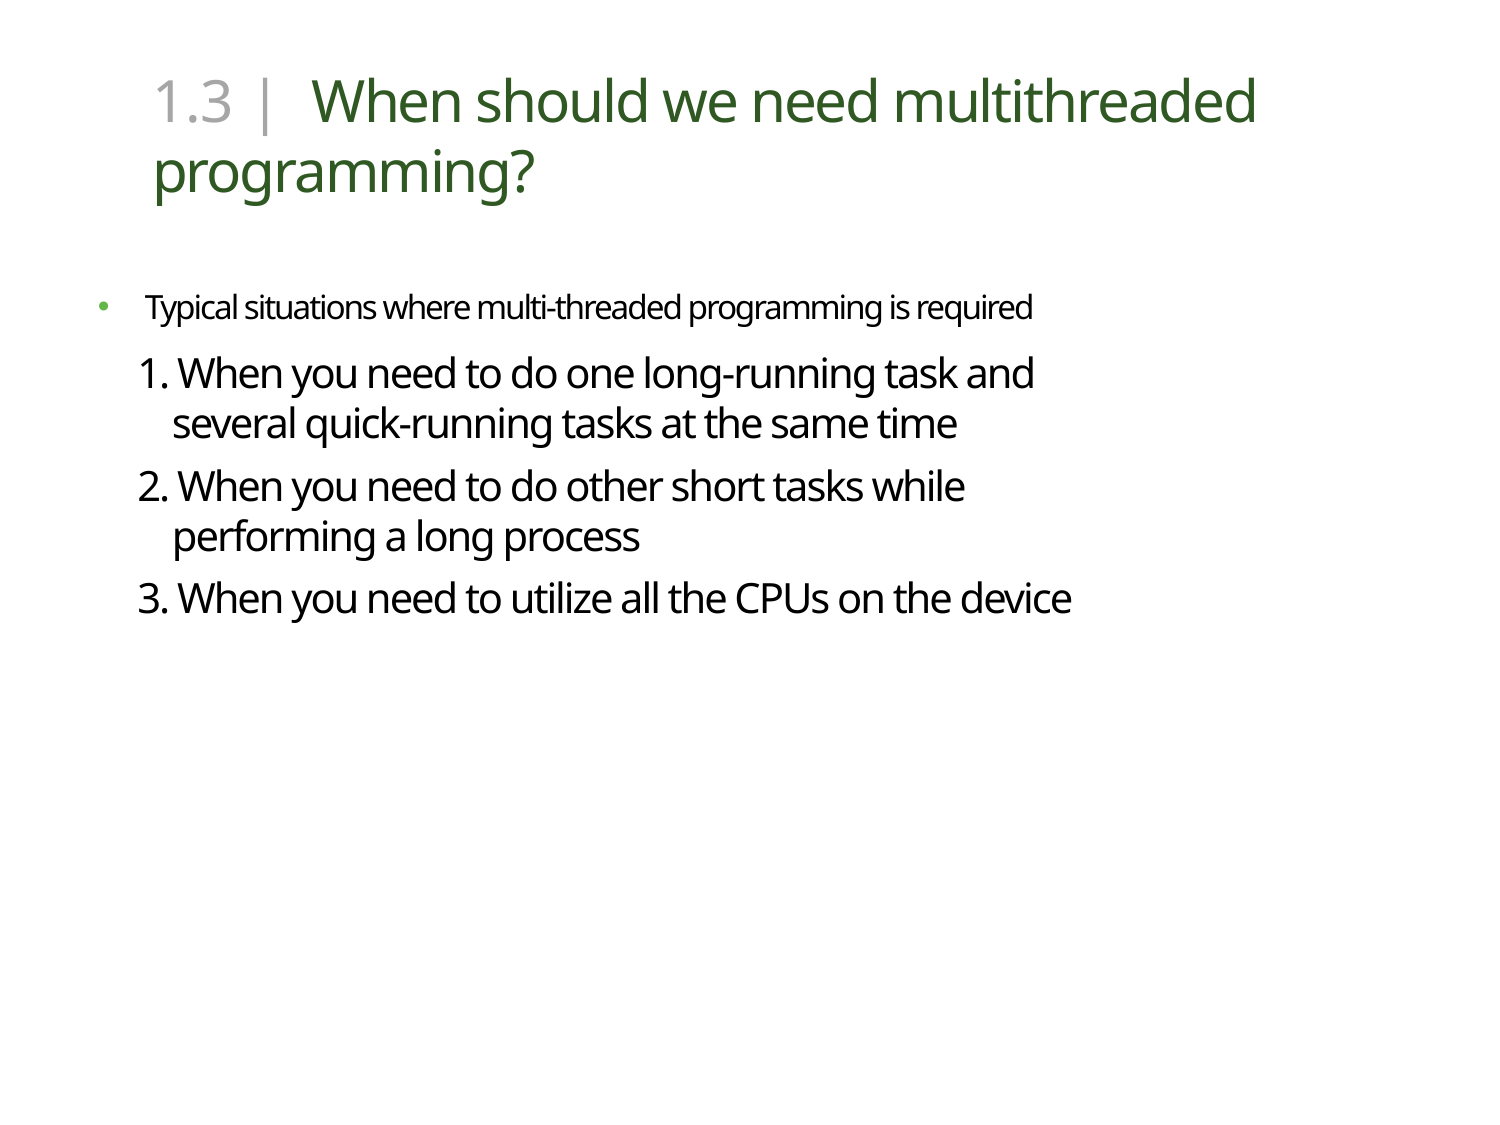

1.3 | When should we need multithreaded programming?
Typical situations where multi-threaded programming is required
1. When you need to do one long-running task and
 several quick-running tasks at the same time
2. When you need to do other short tasks while
 performing a long process
3. When you need to utilize all the CPUs on the device